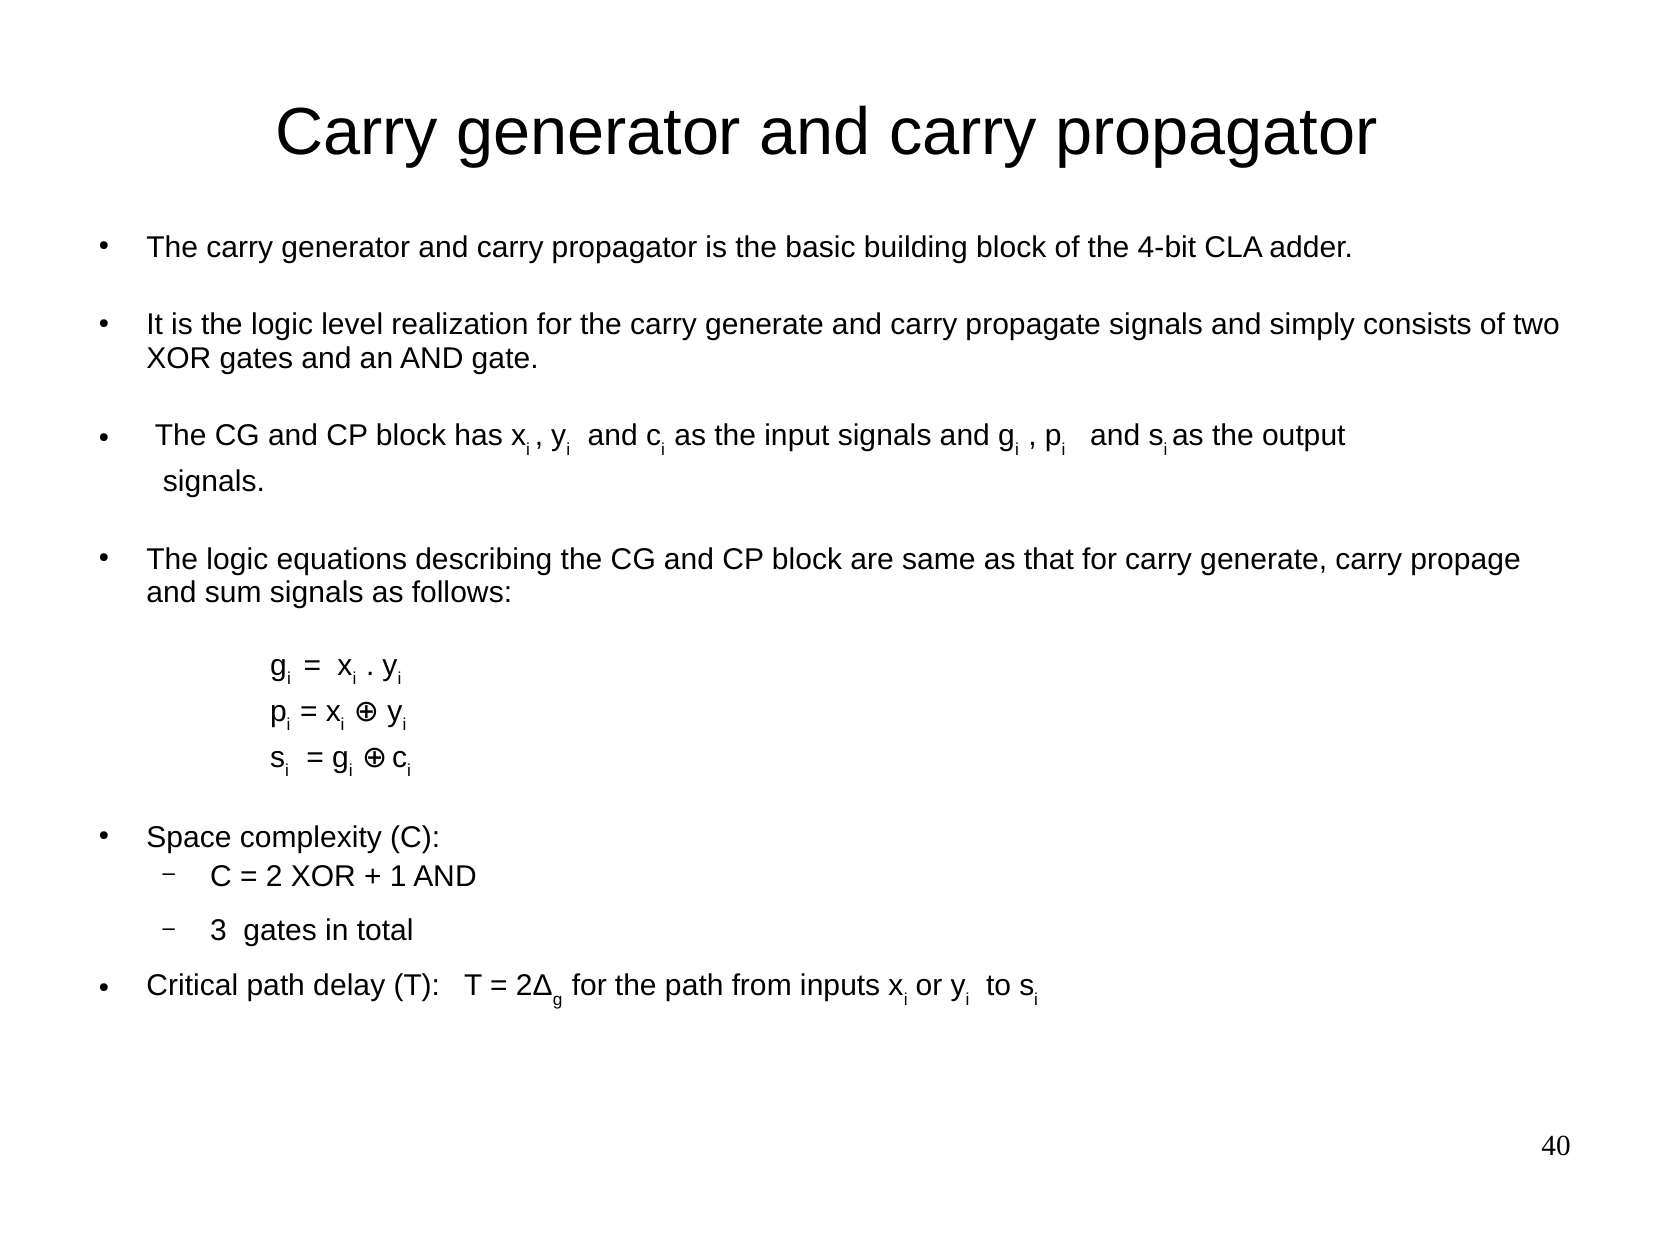

# Carry generator and carry propagator
The carry generator and carry propagator is the basic building block of the 4-bit CLA adder.
It is the logic level realization for the carry generate and carry propagate signals and simply consists of two XOR gates and an AND gate.
 The CG and CP block has xi , yi and ci as the input signals and gi , pi and si as the output
 signals.
The logic equations describing the CG and CP block are same as that for carry generate, carry propage and sum signals as follows:
 gi = xi . yi
 pi = xi ⊕ yi
 si = gi ⊕ ci
Space complexity (C):
C = 2 XOR + 1 AND
3 gates in total
Critical path delay (T): T = 2Δg for the path from inputs xi or yi to si
40